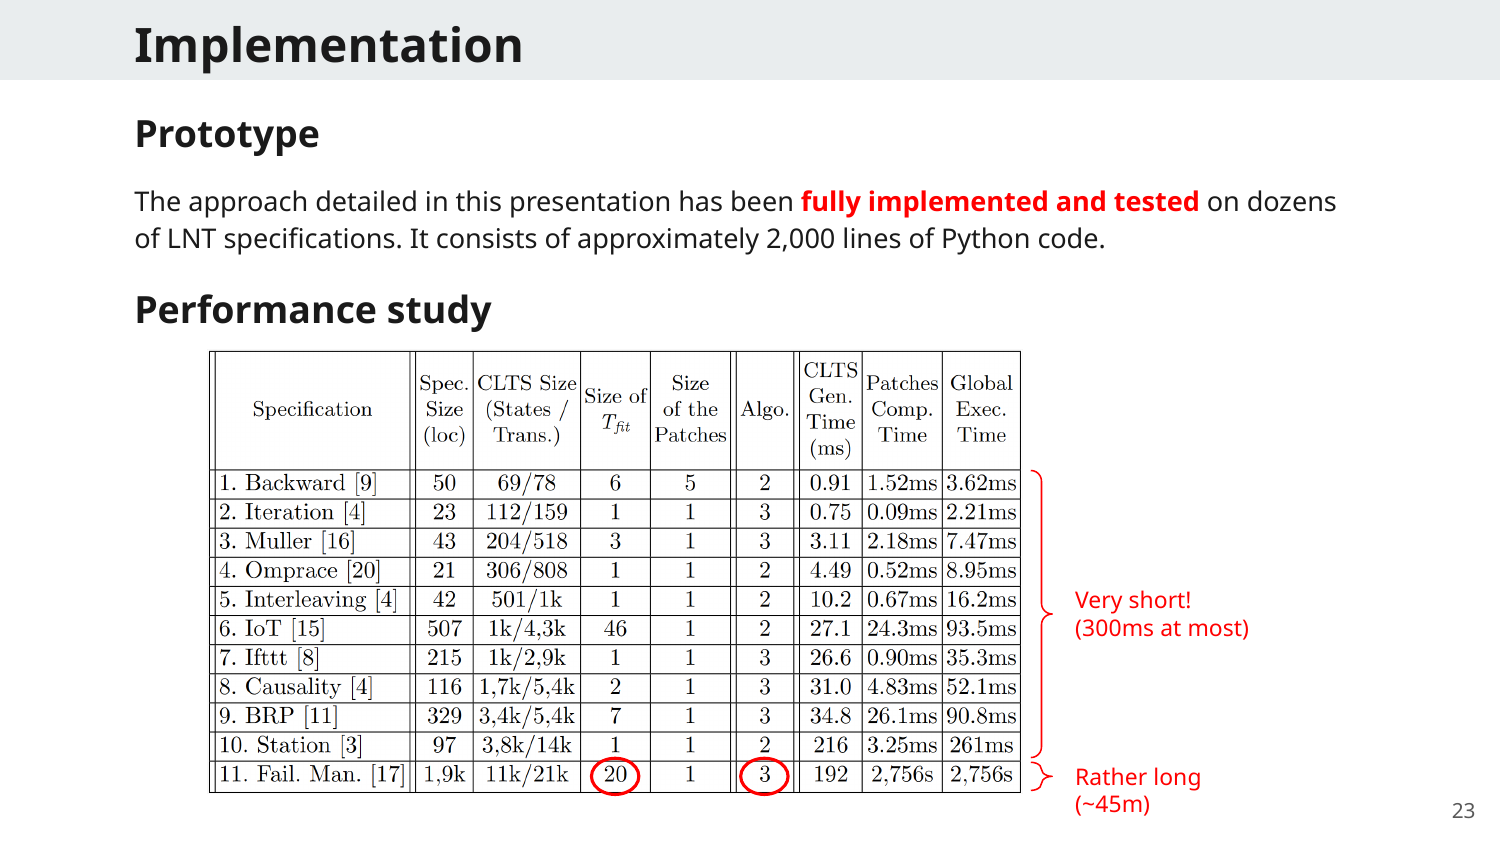

Implementation
# Prototype
The approach detailed in this presentation has been fully implemented and tested on dozens of LNT specifications. It consists of approximately 2,000 lines of Python code.
Performance study
Very short!
(300ms at most)
Rather long (~45m)